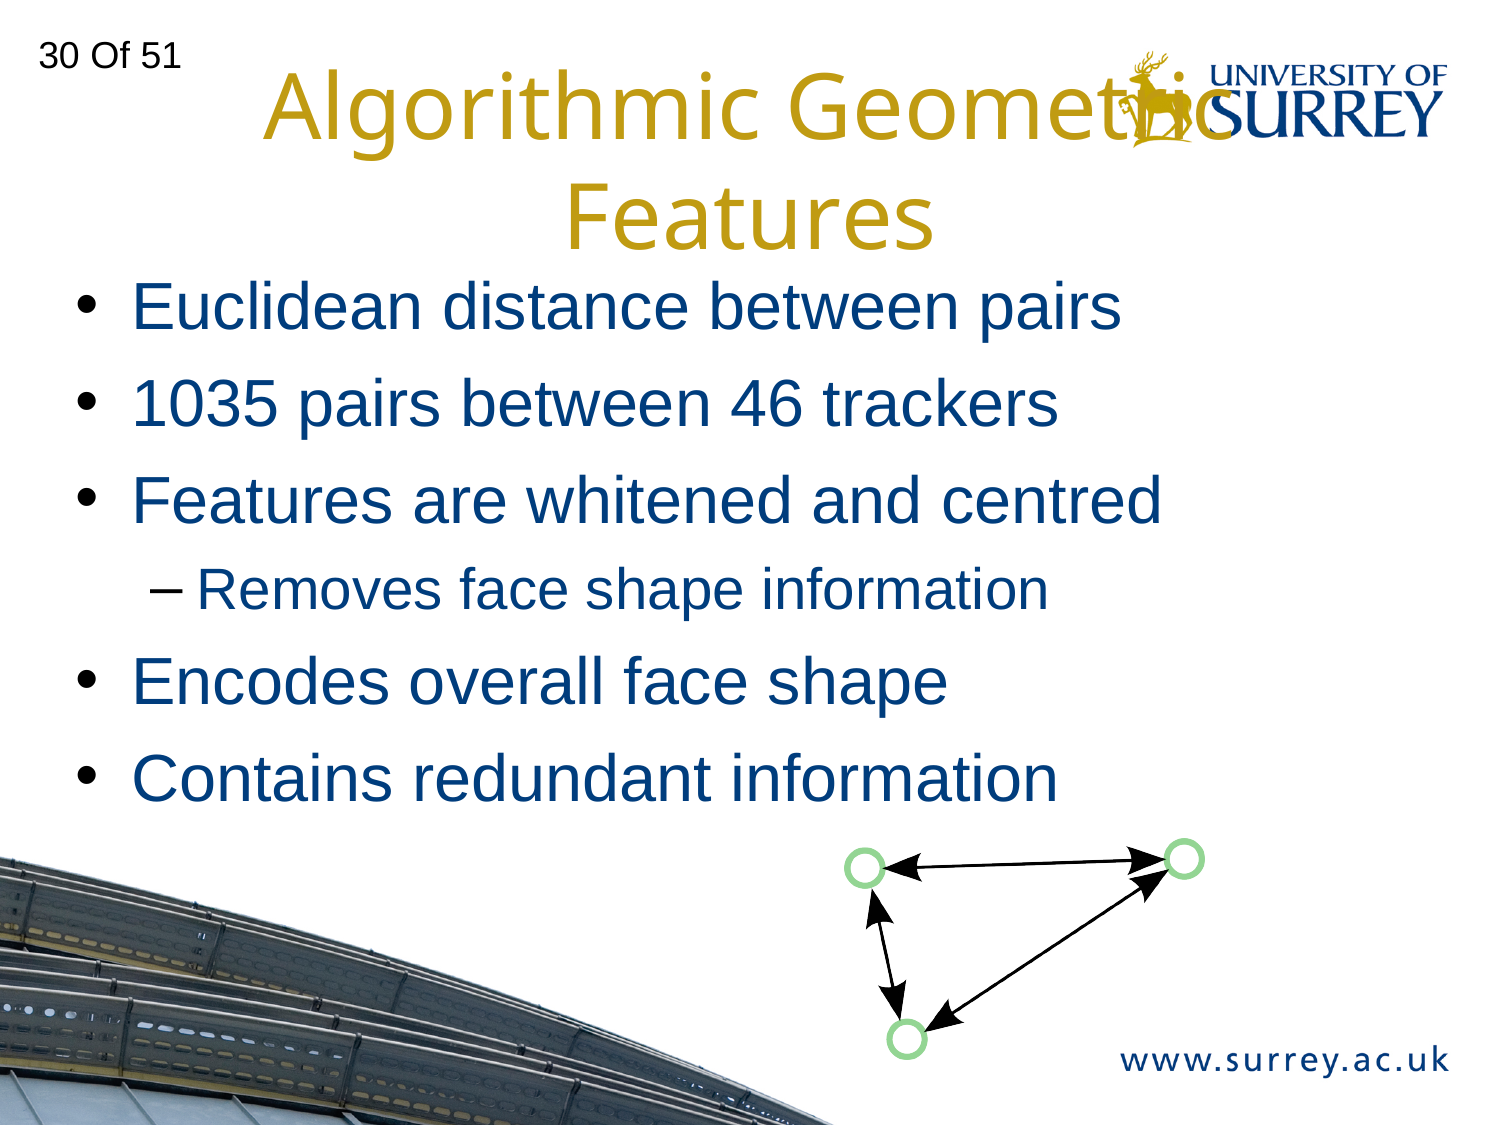

# Algorithmic Geometric Features
Euclidean distance between pairs
1035 pairs between 46 trackers
Features are whitened and centred
Removes face shape information
Encodes overall face shape
Contains redundant information